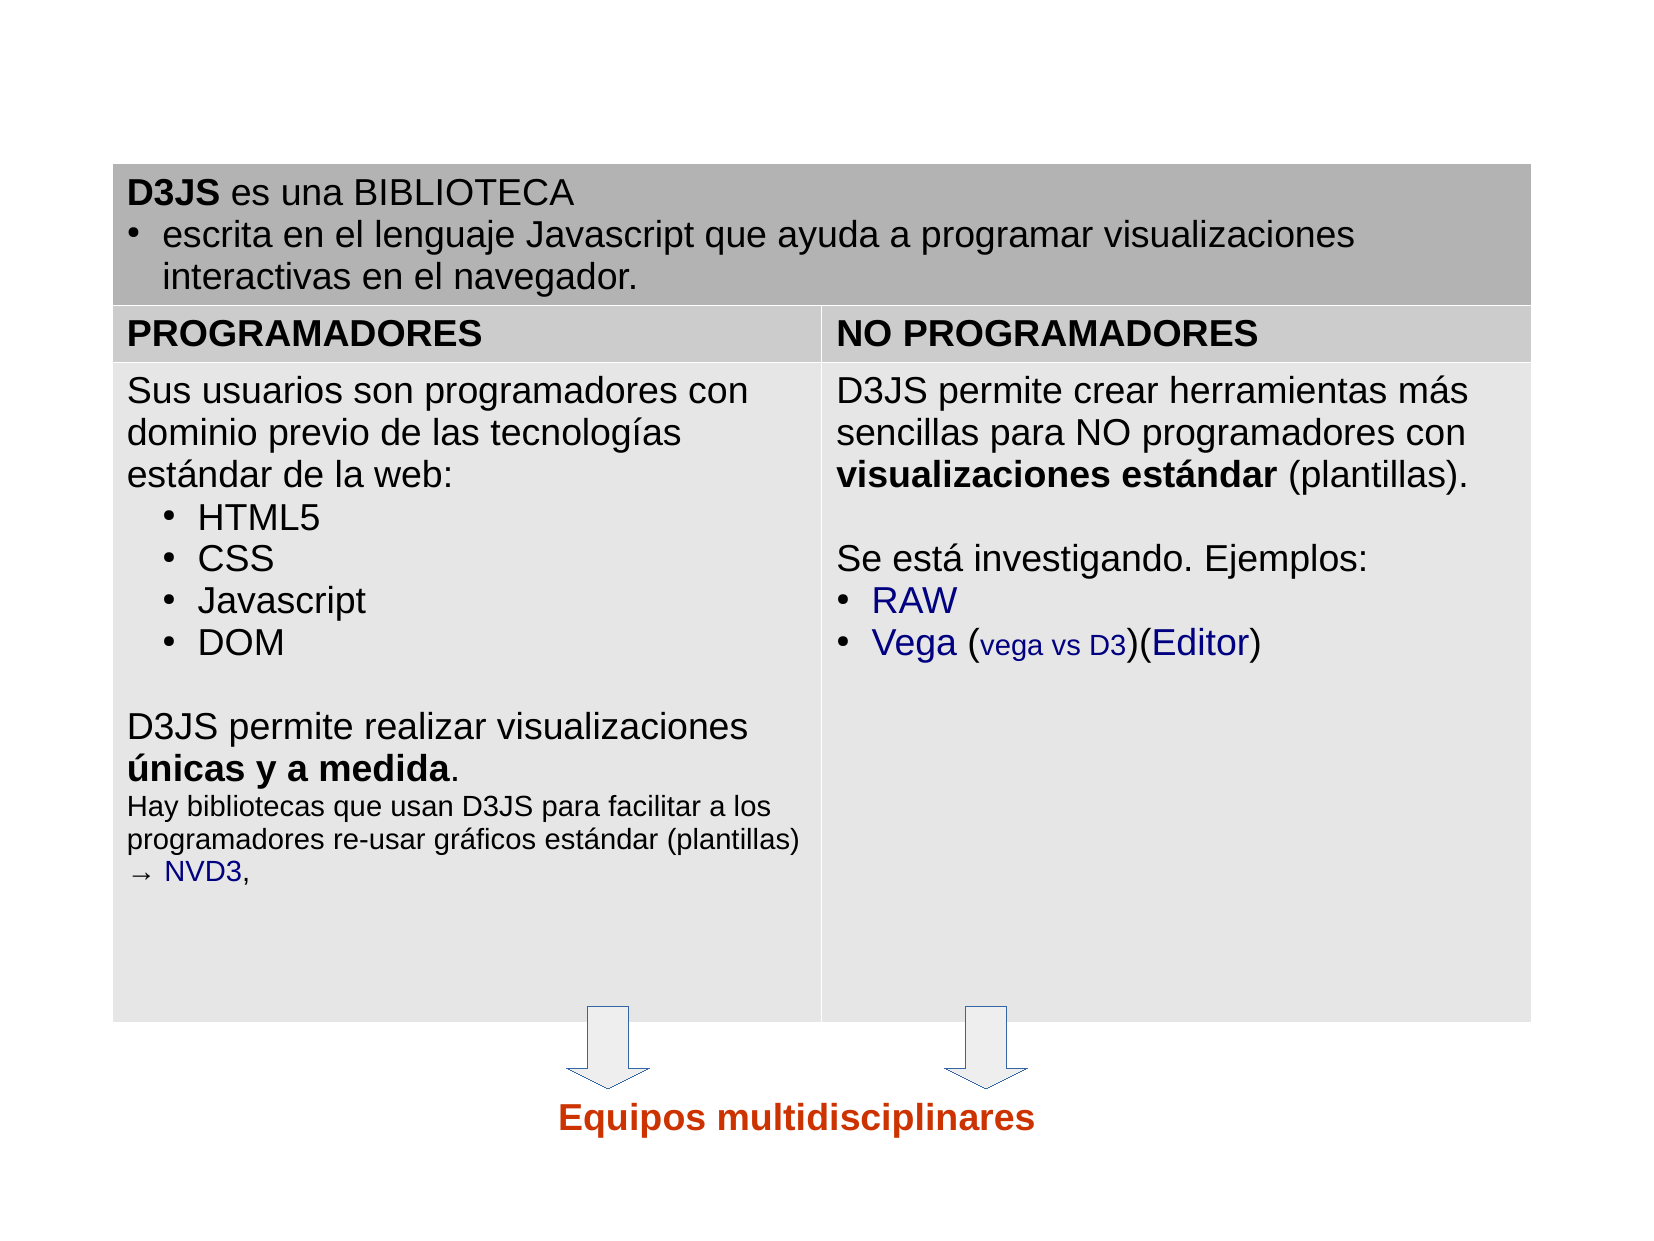

| D3JS es una BIBLIOTECA escrita en el lenguaje Javascript que ayuda a programar visualizaciones interactivas en el navegador. | |
| --- | --- |
| PROGRAMADORES | NO PROGRAMADORES |
| Sus usuarios son programadores con dominio previo de las tecnologías estándar de la web: HTML5 CSS Javascript DOM D3JS permite realizar visualizaciones únicas y a medida. Hay bibliotecas que usan D3JS para facilitar a los programadores re-usar gráficos estándar (plantillas) → NVD3, | D3JS permite crear herramientas más sencillas para NO programadores con visualizaciones estándar (plantillas). Se está investigando. Ejemplos: RAW Vega (vega vs D3)(Editor) |
Equipos multidisciplinares